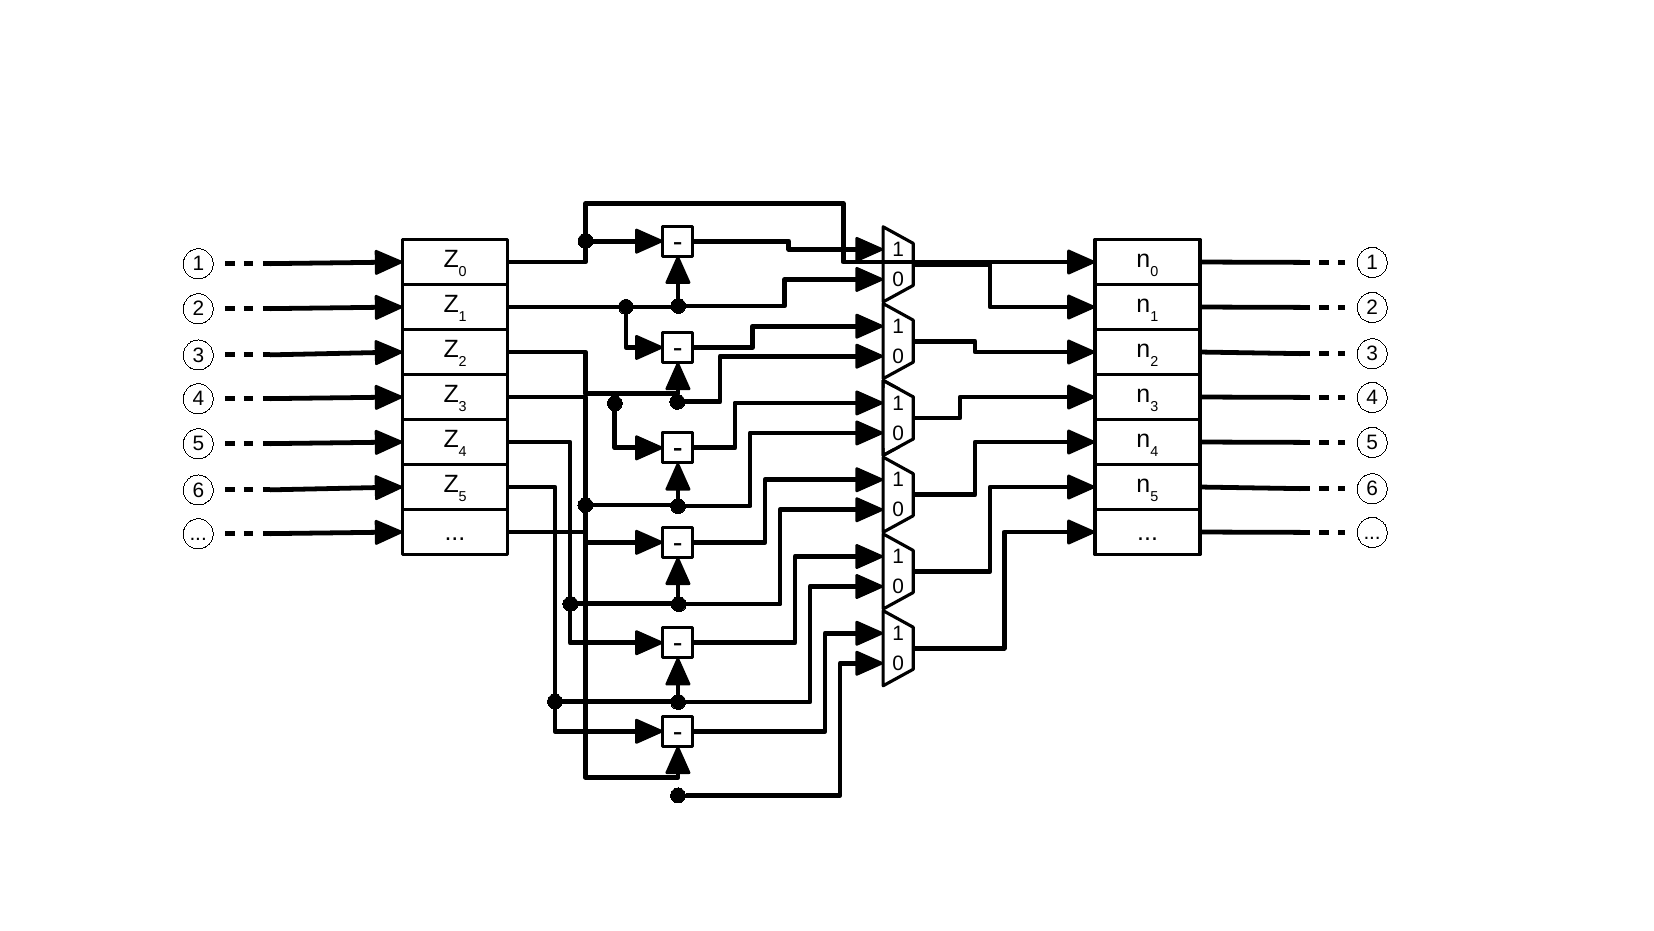

-
1
Z0
n0
1
1
0
Z1
n1
2
2
1
Z2
n2
-
3
3
0
Z3
n3
4
4
1
1
0
0
Z4
n4
5
5
-
-
Z5
n5
1
6
6
0
...
...
...
...
-
1
0
1
-
0
-